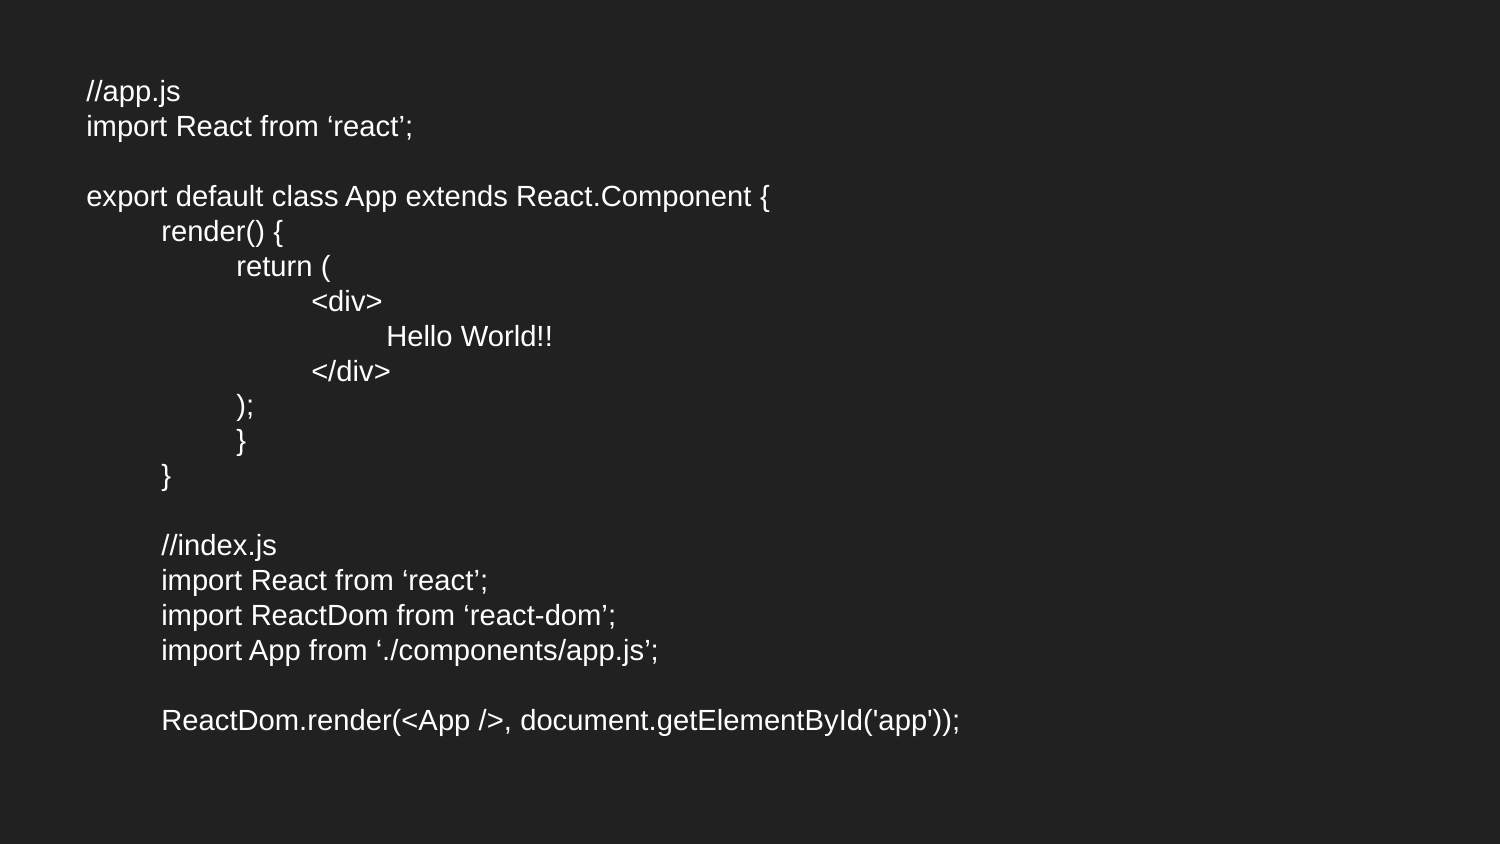

//app.js
import React from ‘react’;
export default class App extends React.Component {
	render() {
 	return (
 	<div>
 	Hello World!!
 	</div>
 	);
	}
}
//index.js
import React from ‘react’;
import ReactDom from ‘react-dom’;
import App from ‘./components/app.js’;
ReactDom.render(<App />, document.getElementById('app'));